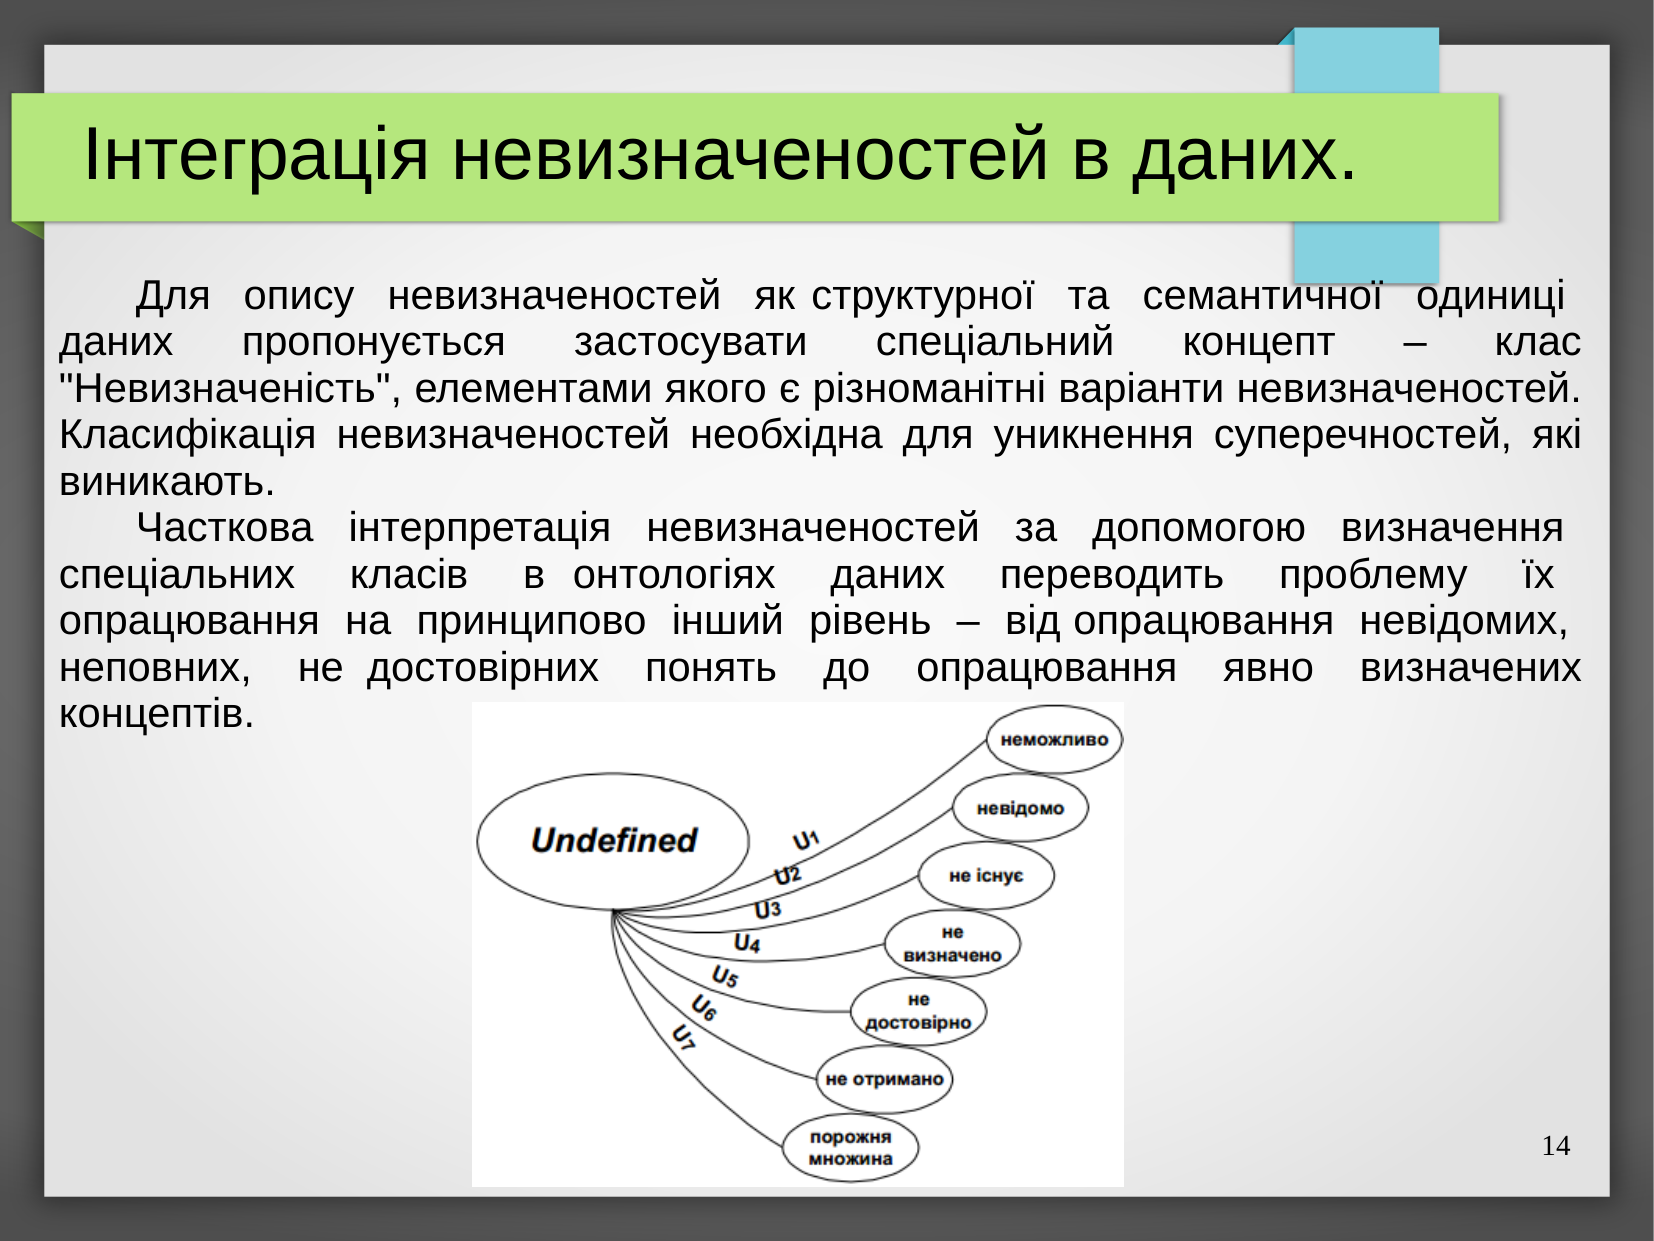

# Інтеграція невизначеностей в даних.
Для опису невизначеностей як структурної та семантичної одиниці даних пропонується застосувати спеціальний концепт – клас "Невизначеність", елементами якого є різноманітні варіанти невизначеностей. Класифікація невизначеностей необхідна для уникнення суперечностей, які виникають.
Часткова інтерпретація невизначеностей за допомогою визначення спеціальних класів в онтологіях даних переводить проблему їх опрацювання на принципово інший рівень – від опрацювання невідомих, неповних, не достовірних понять до опрацювання явно визначених концептів.
14